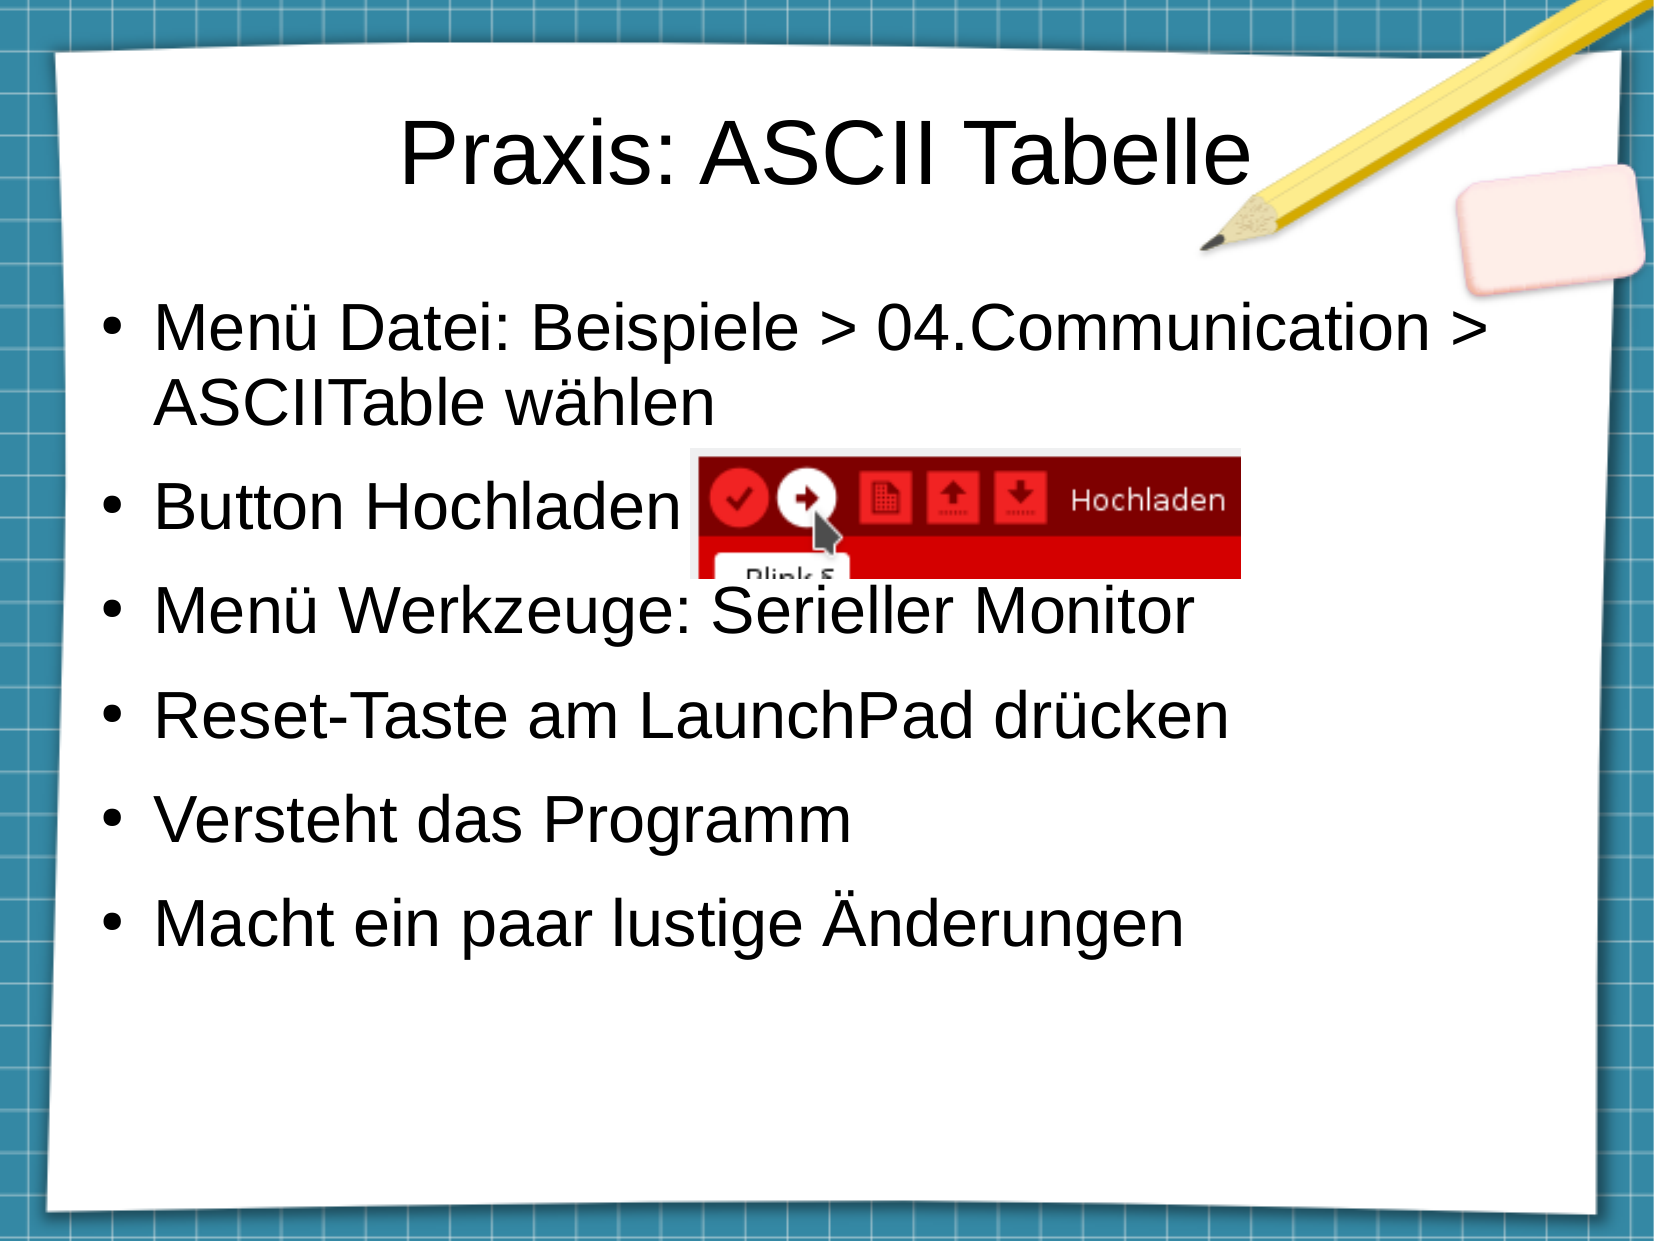

# Praxis: ASCII Tabelle
Menü Datei: Beispiele > 04.Communication > ASCIITable wählen
Button Hochladen
Menü Werkzeuge: Serieller Monitor
Reset-Taste am LaunchPad drücken
Versteht das Programm
Macht ein paar lustige Änderungen